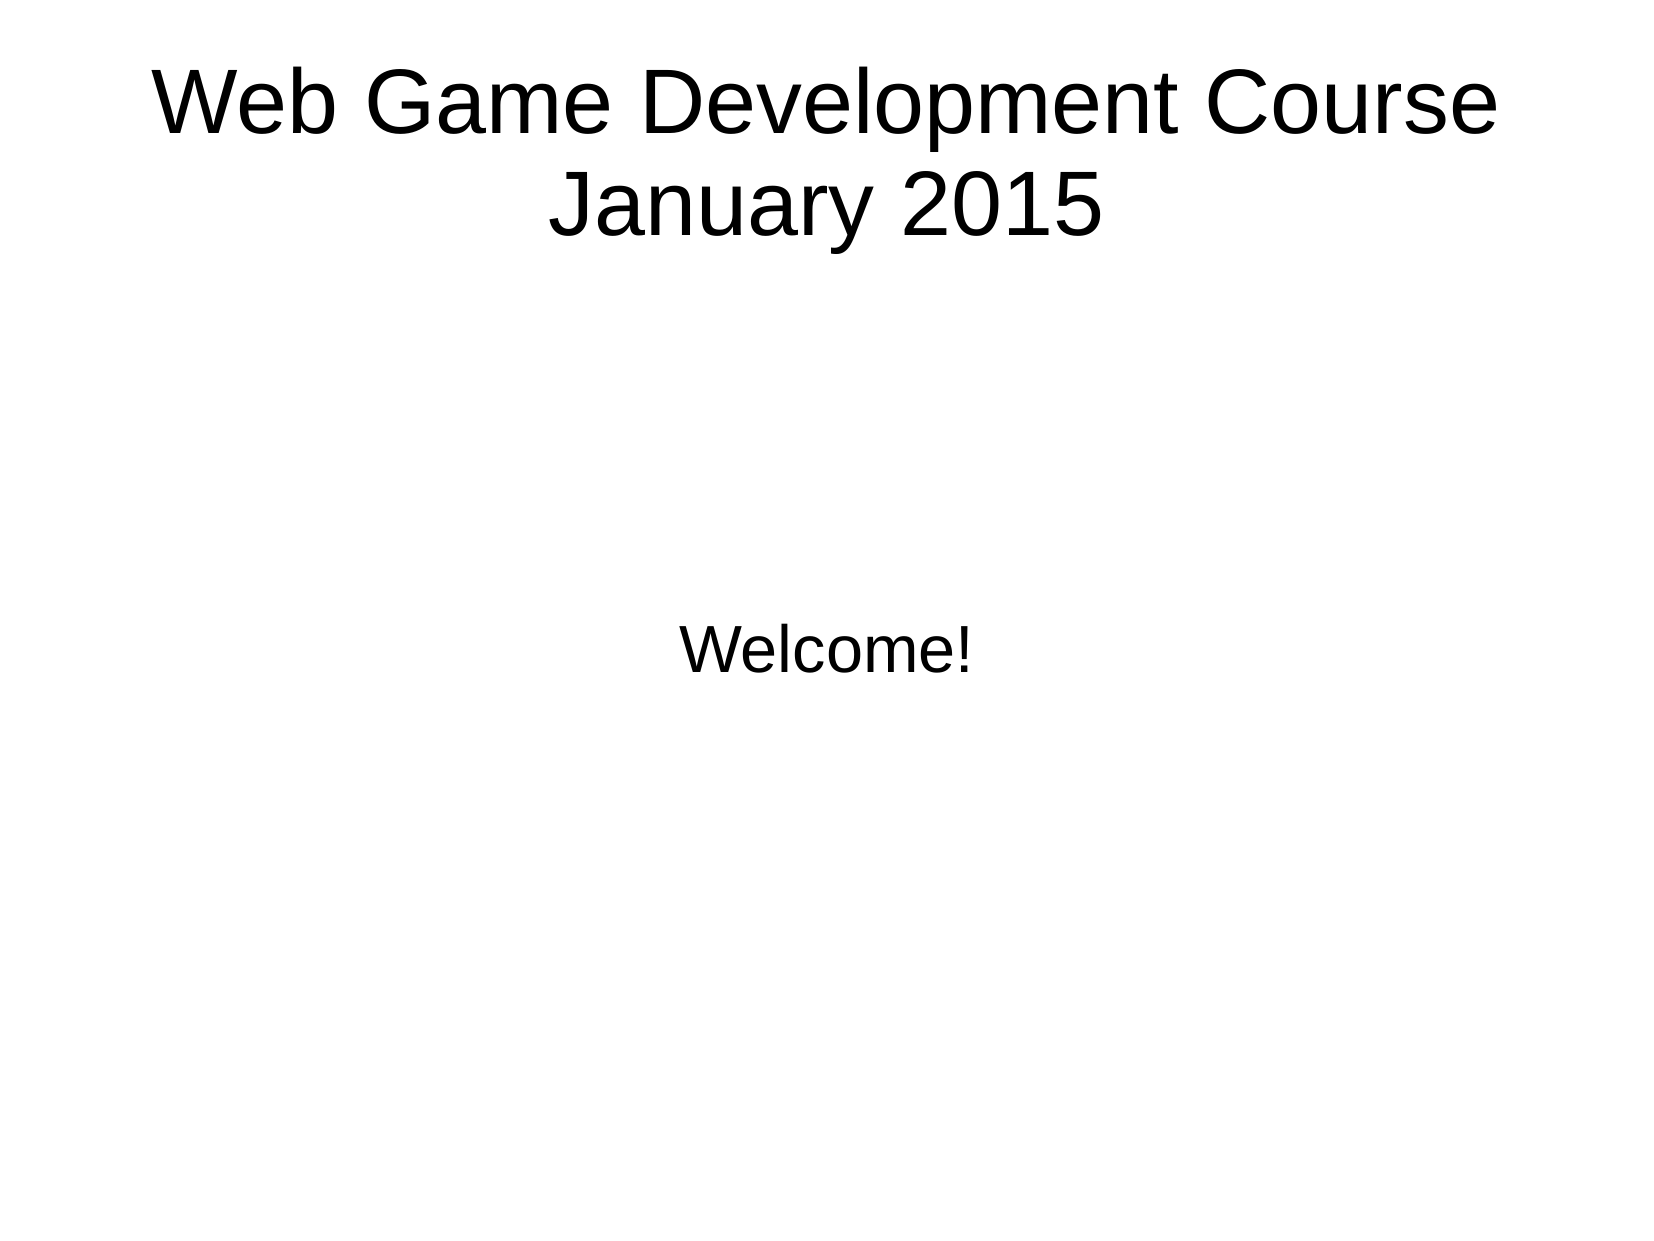

# Web Game Development Course January 2015
Welcome!